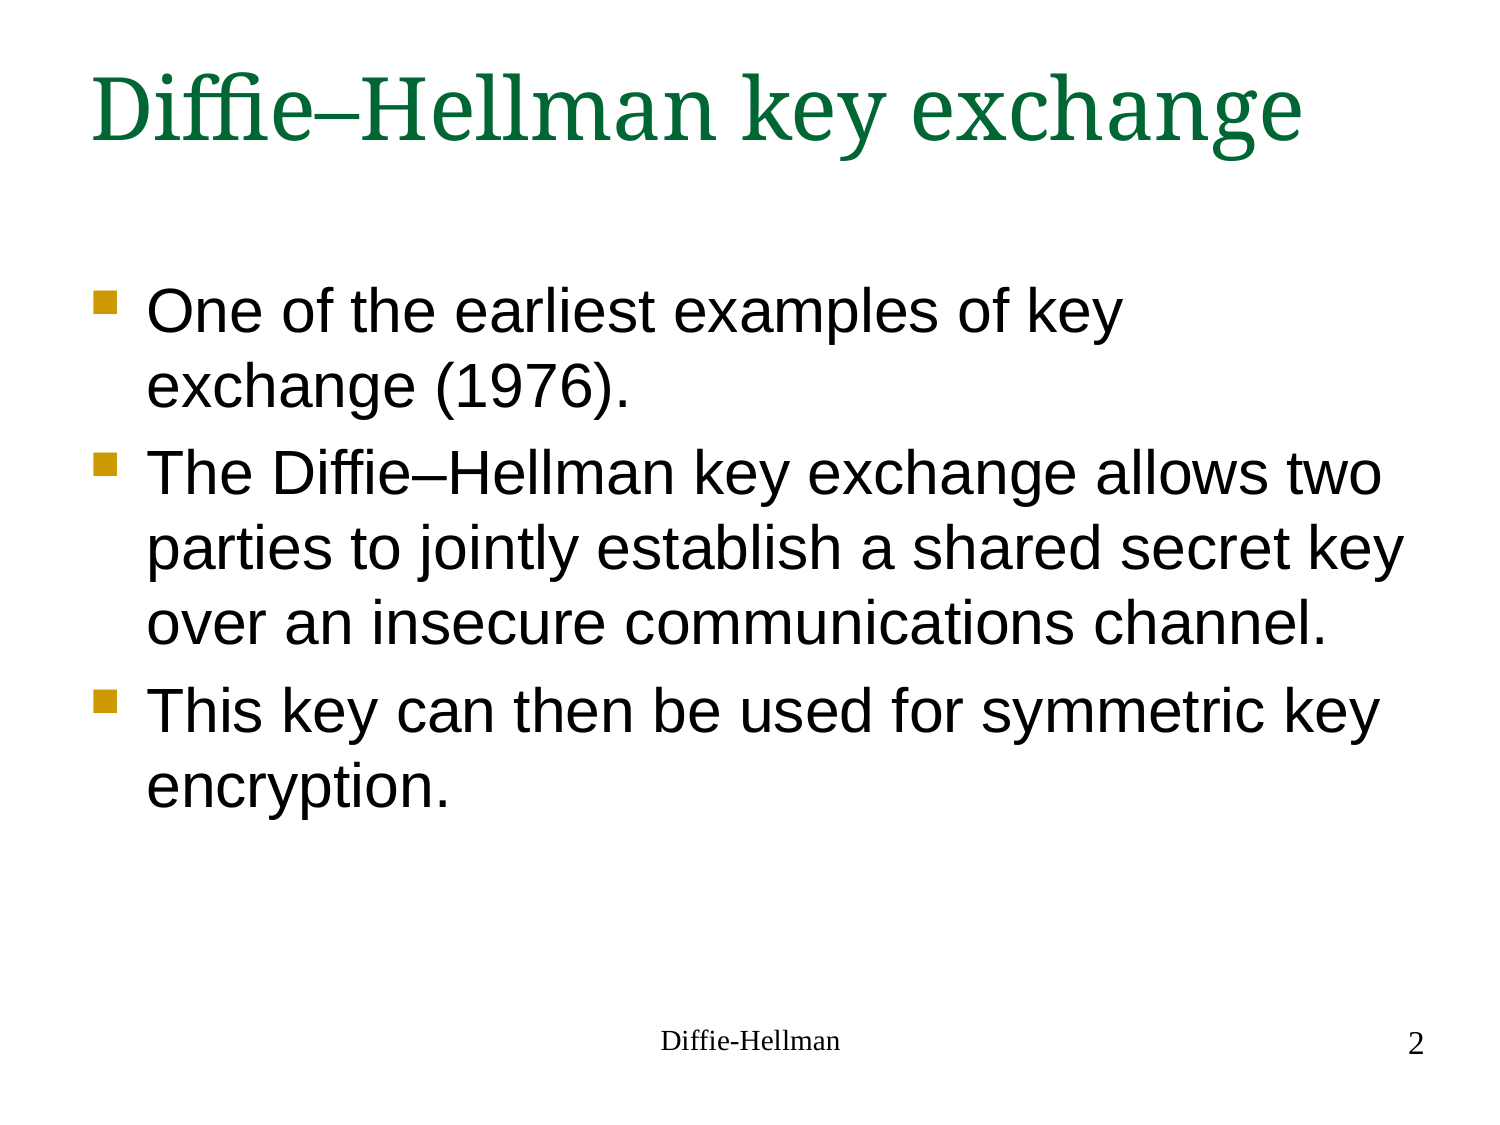

# Diffie–Hellman key exchange
One of the earliest examples of key exchange (1976).
The Diffie–Hellman key exchange allows two parties to jointly establish a shared secret key over an insecure communications channel.
This key can then be used for symmetric key encryption.
Diffie-Hellman
2